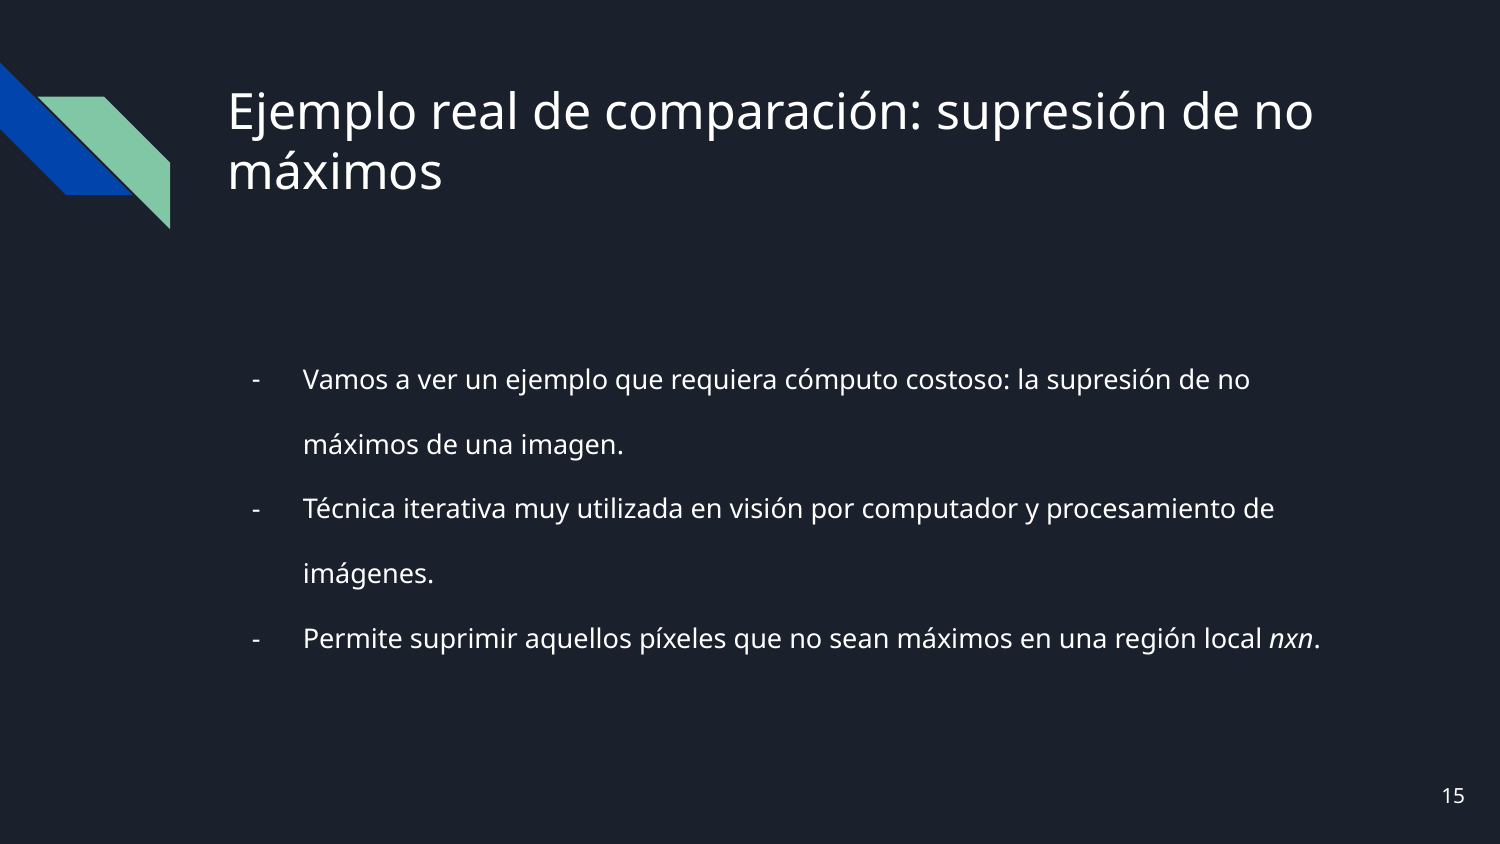

# Ejemplo real de comparación: supresión de no máximos
Vamos a ver un ejemplo que requiera cómputo costoso: la supresión de no máximos de una imagen.
Técnica iterativa muy utilizada en visión por computador y procesamiento de imágenes.
Permite suprimir aquellos píxeles que no sean máximos en una región local nxn.